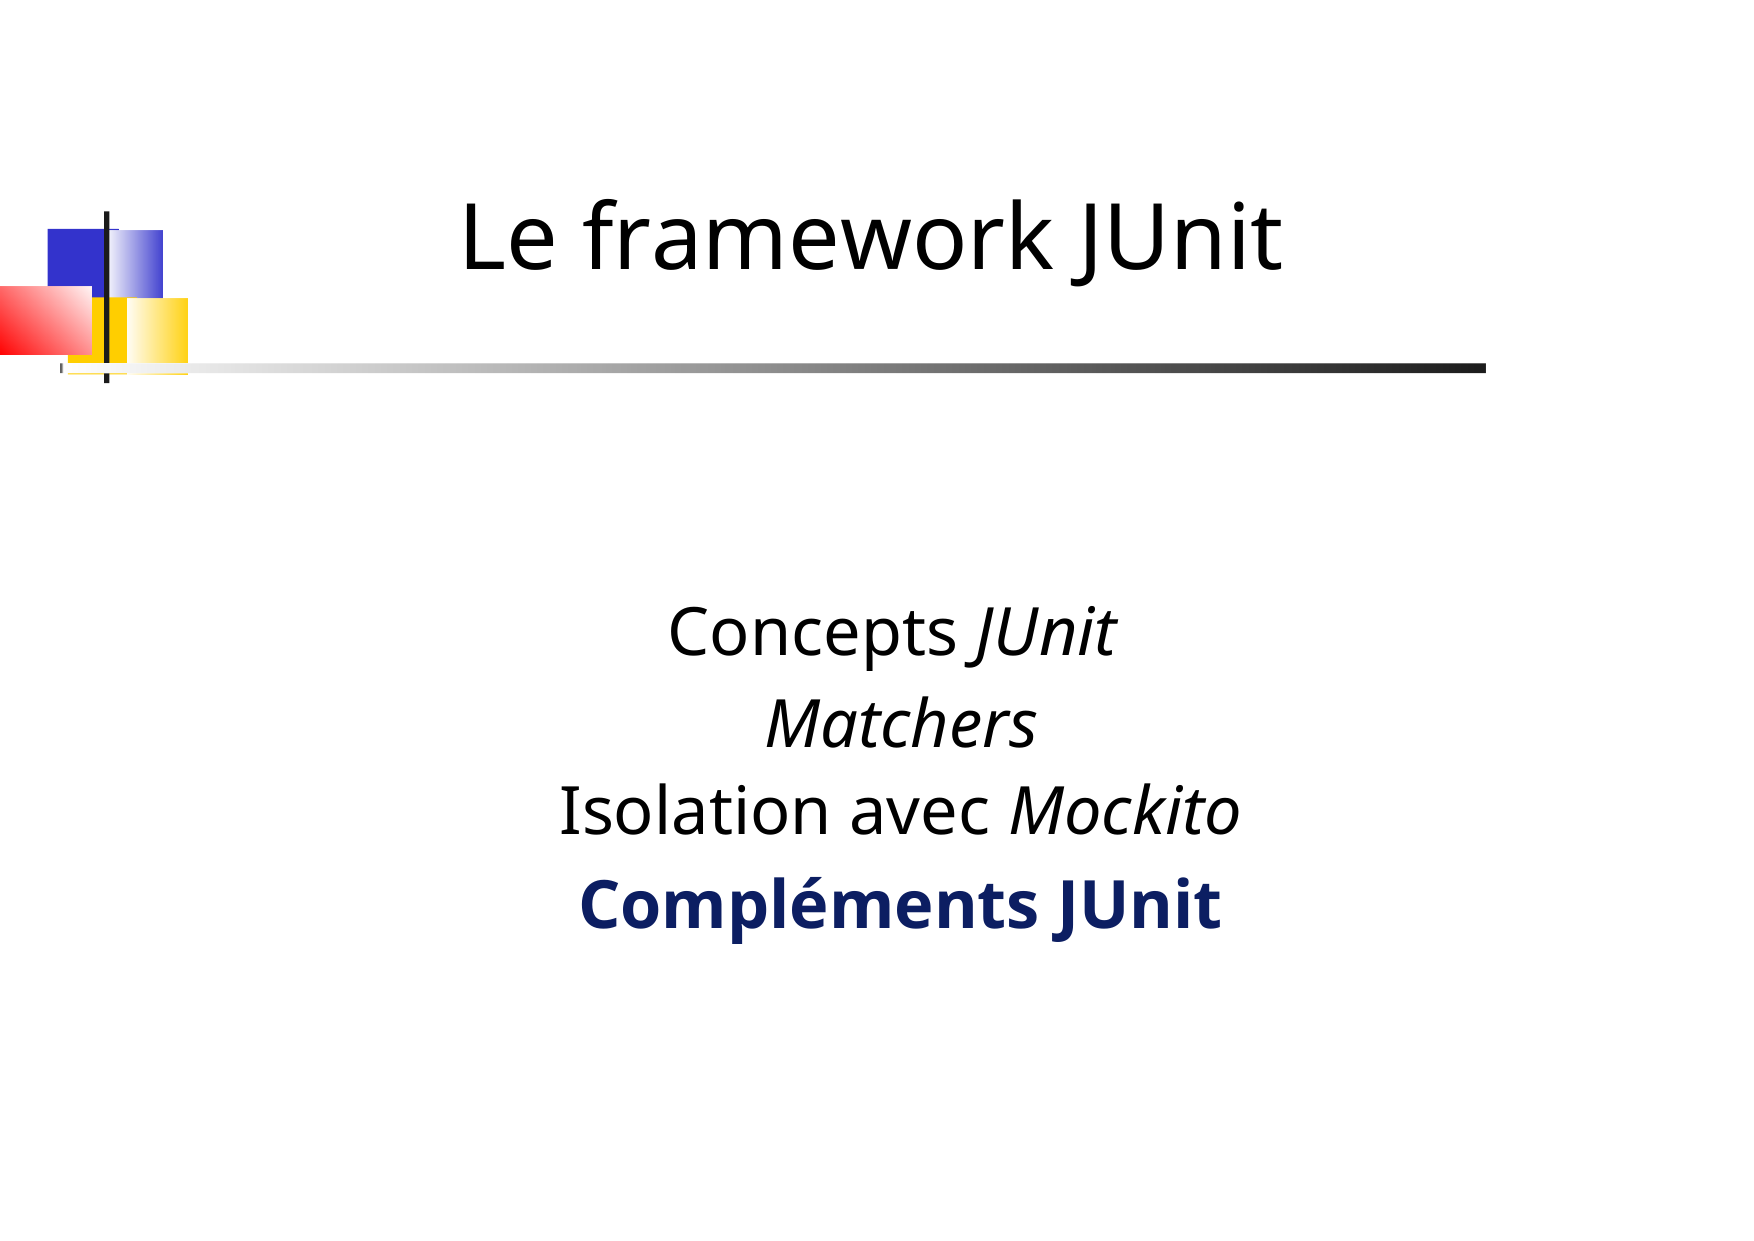

# Le framework JUnit
Concepts JUnit Matchers
Isolation avec Mockito
Compléments JUnit